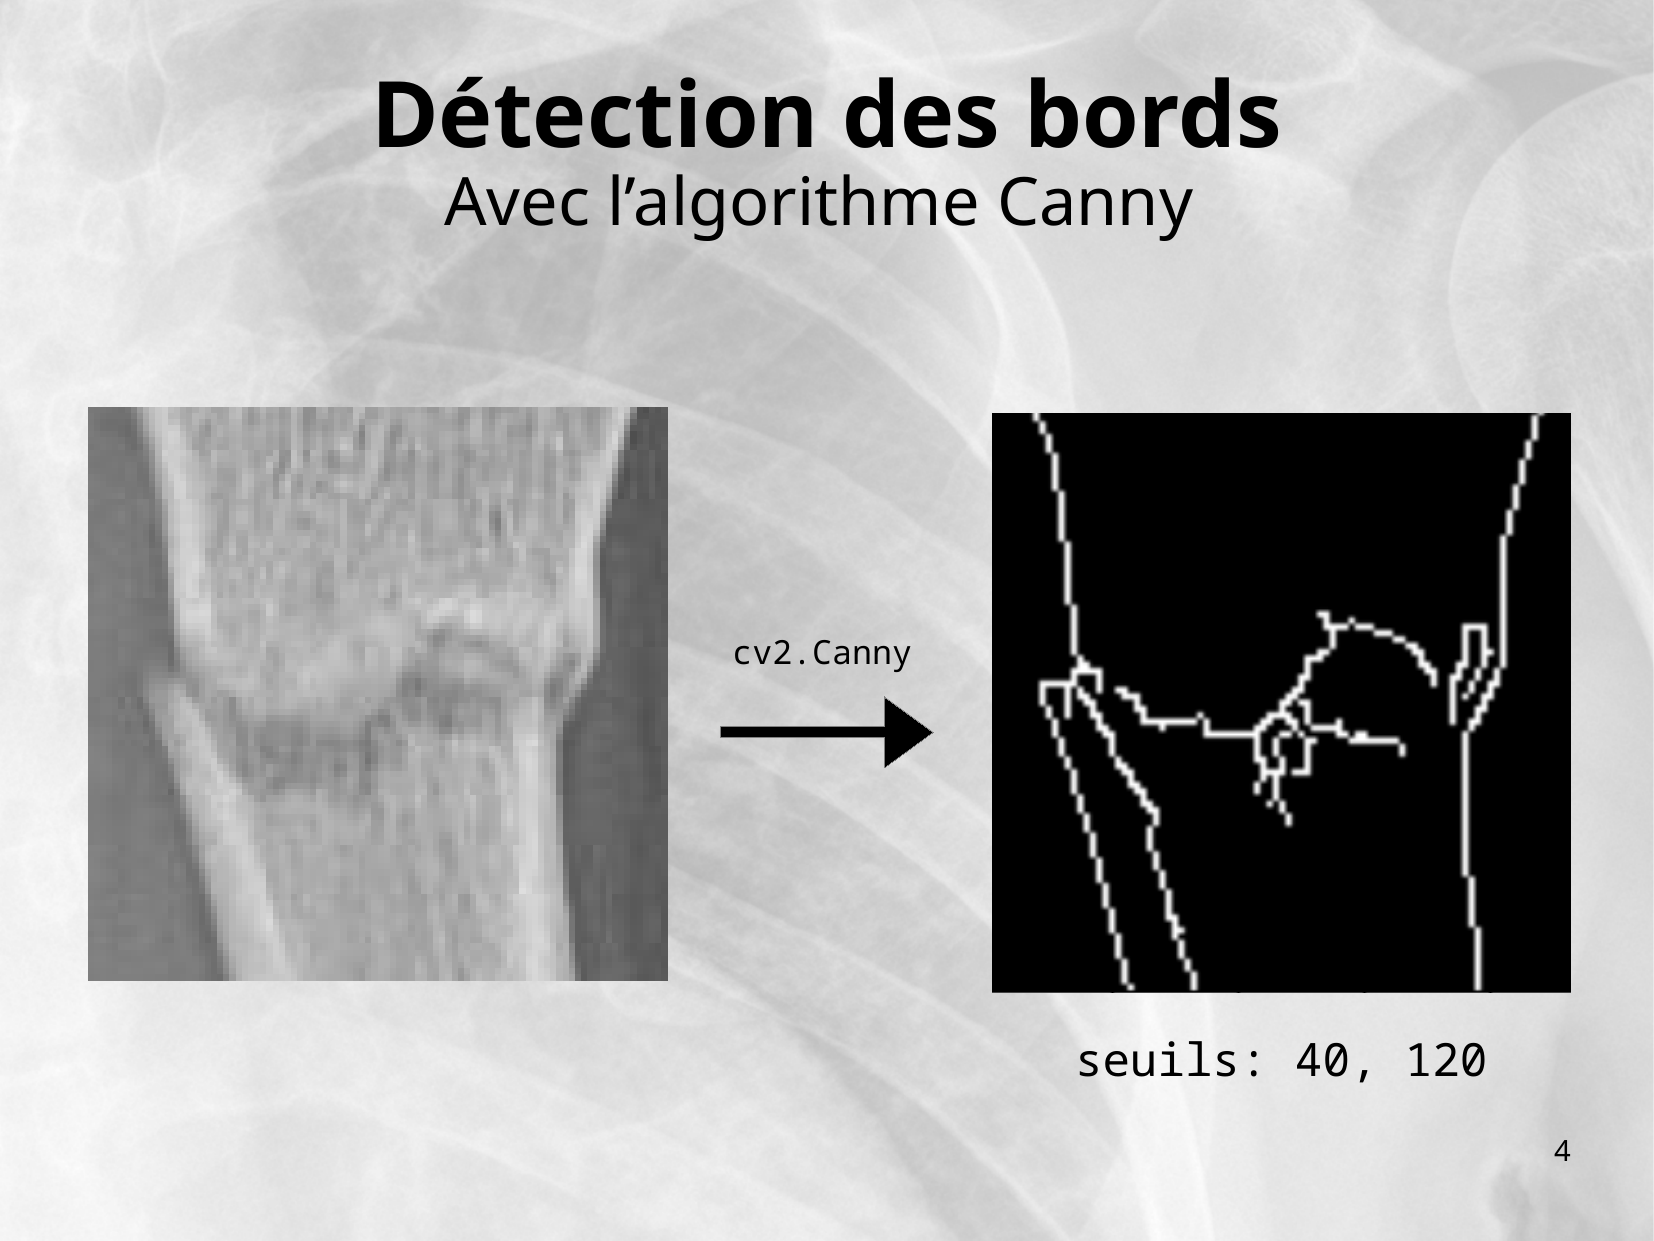

# Détection des bords
Avec l’algorithme Canny
cv2.Canny
seuils: 40, 120
4